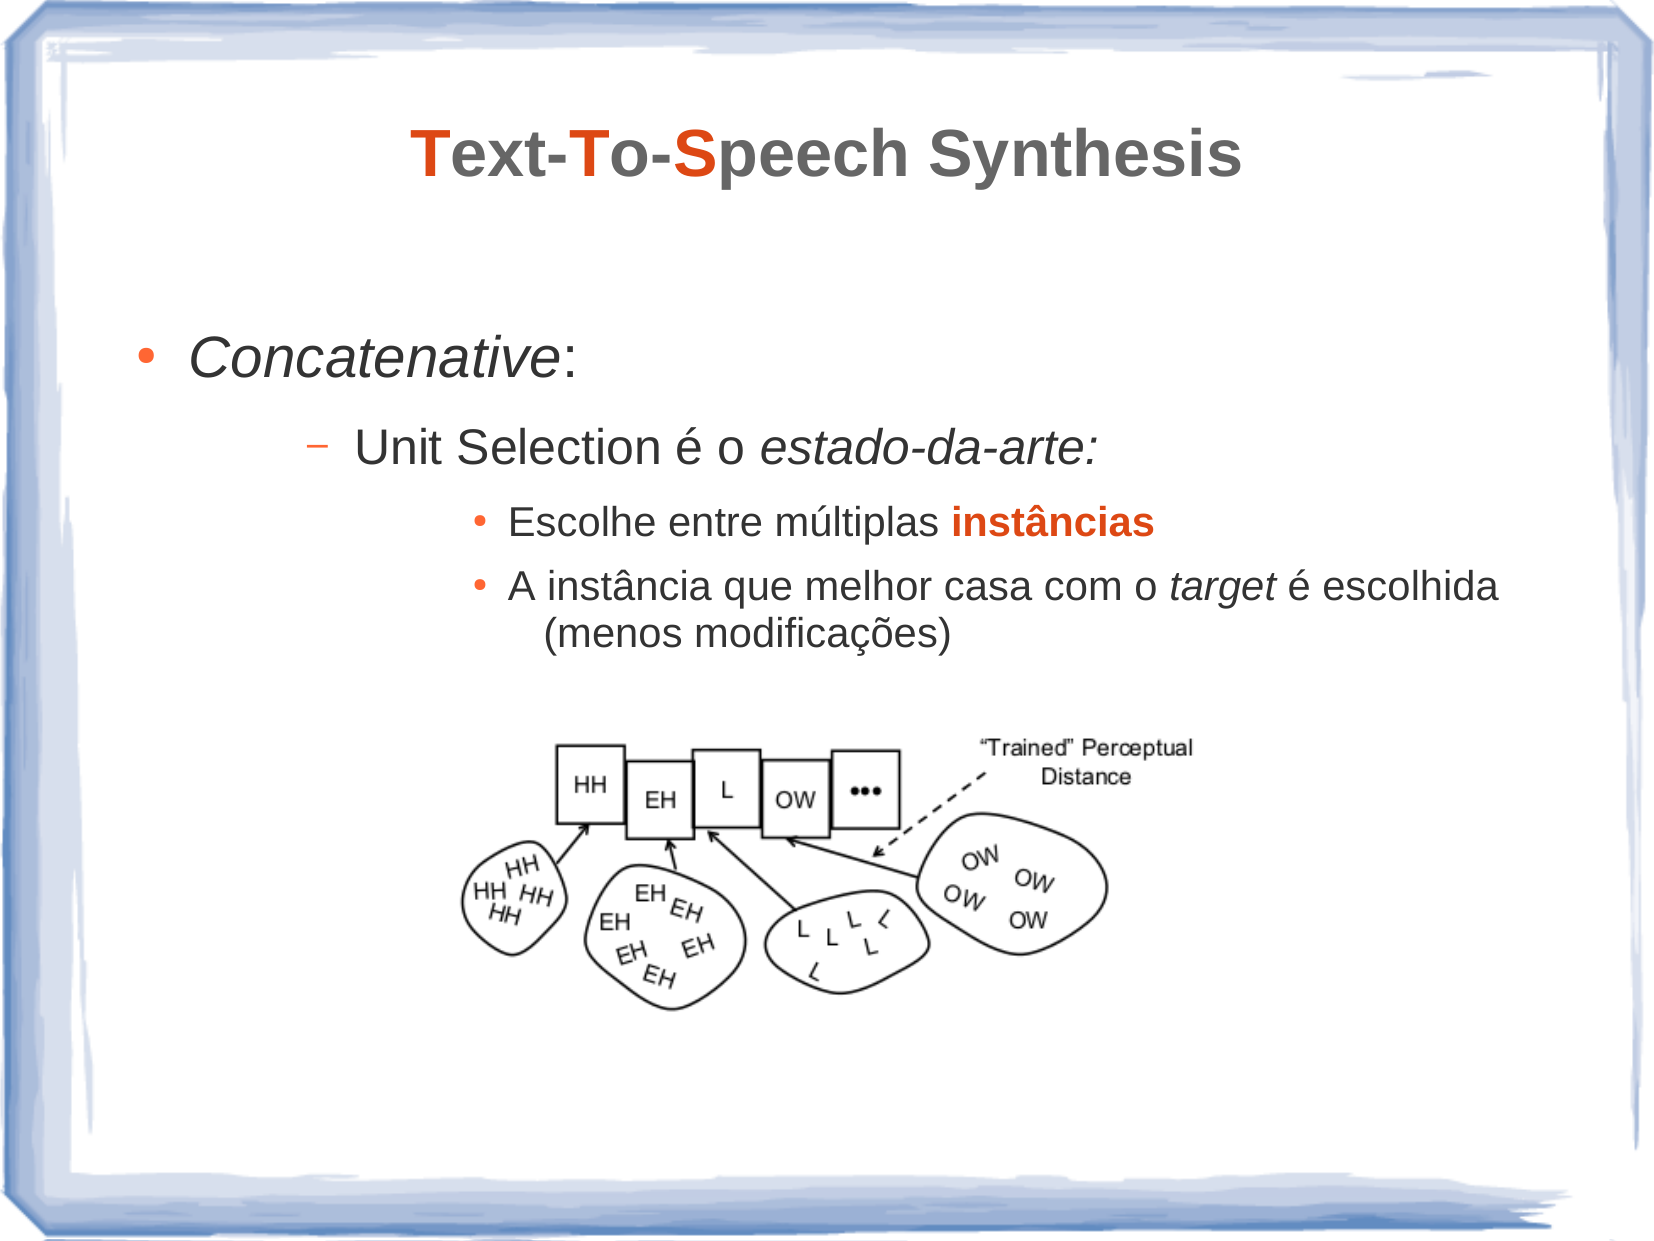

# Text-To-Speech Synthesis
Concatenative:
Unit Selection é o estado-da-arte:
Escolhe entre múltiplas instâncias
A instância que melhor casa com o target é escolhida (menos modificações)